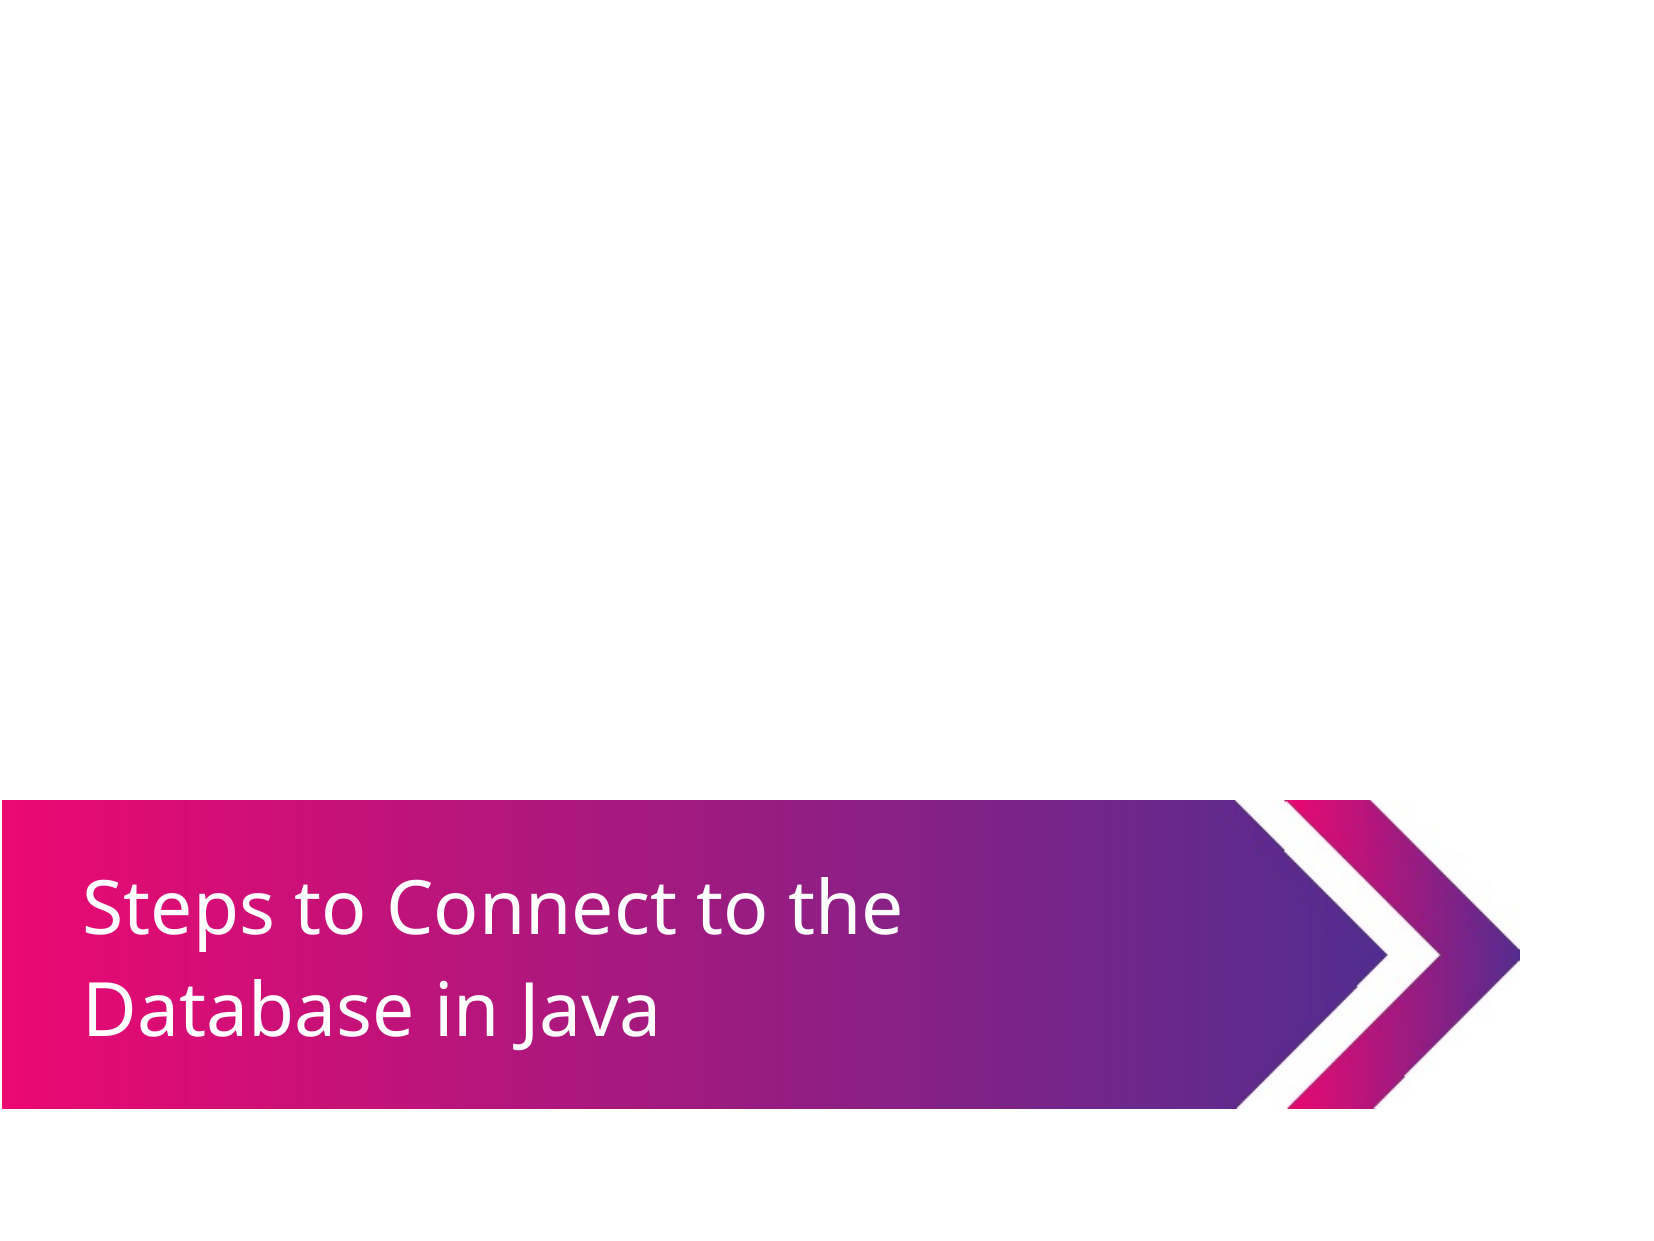

JDBC Drivers
# Steps to Connect to the Database in Java